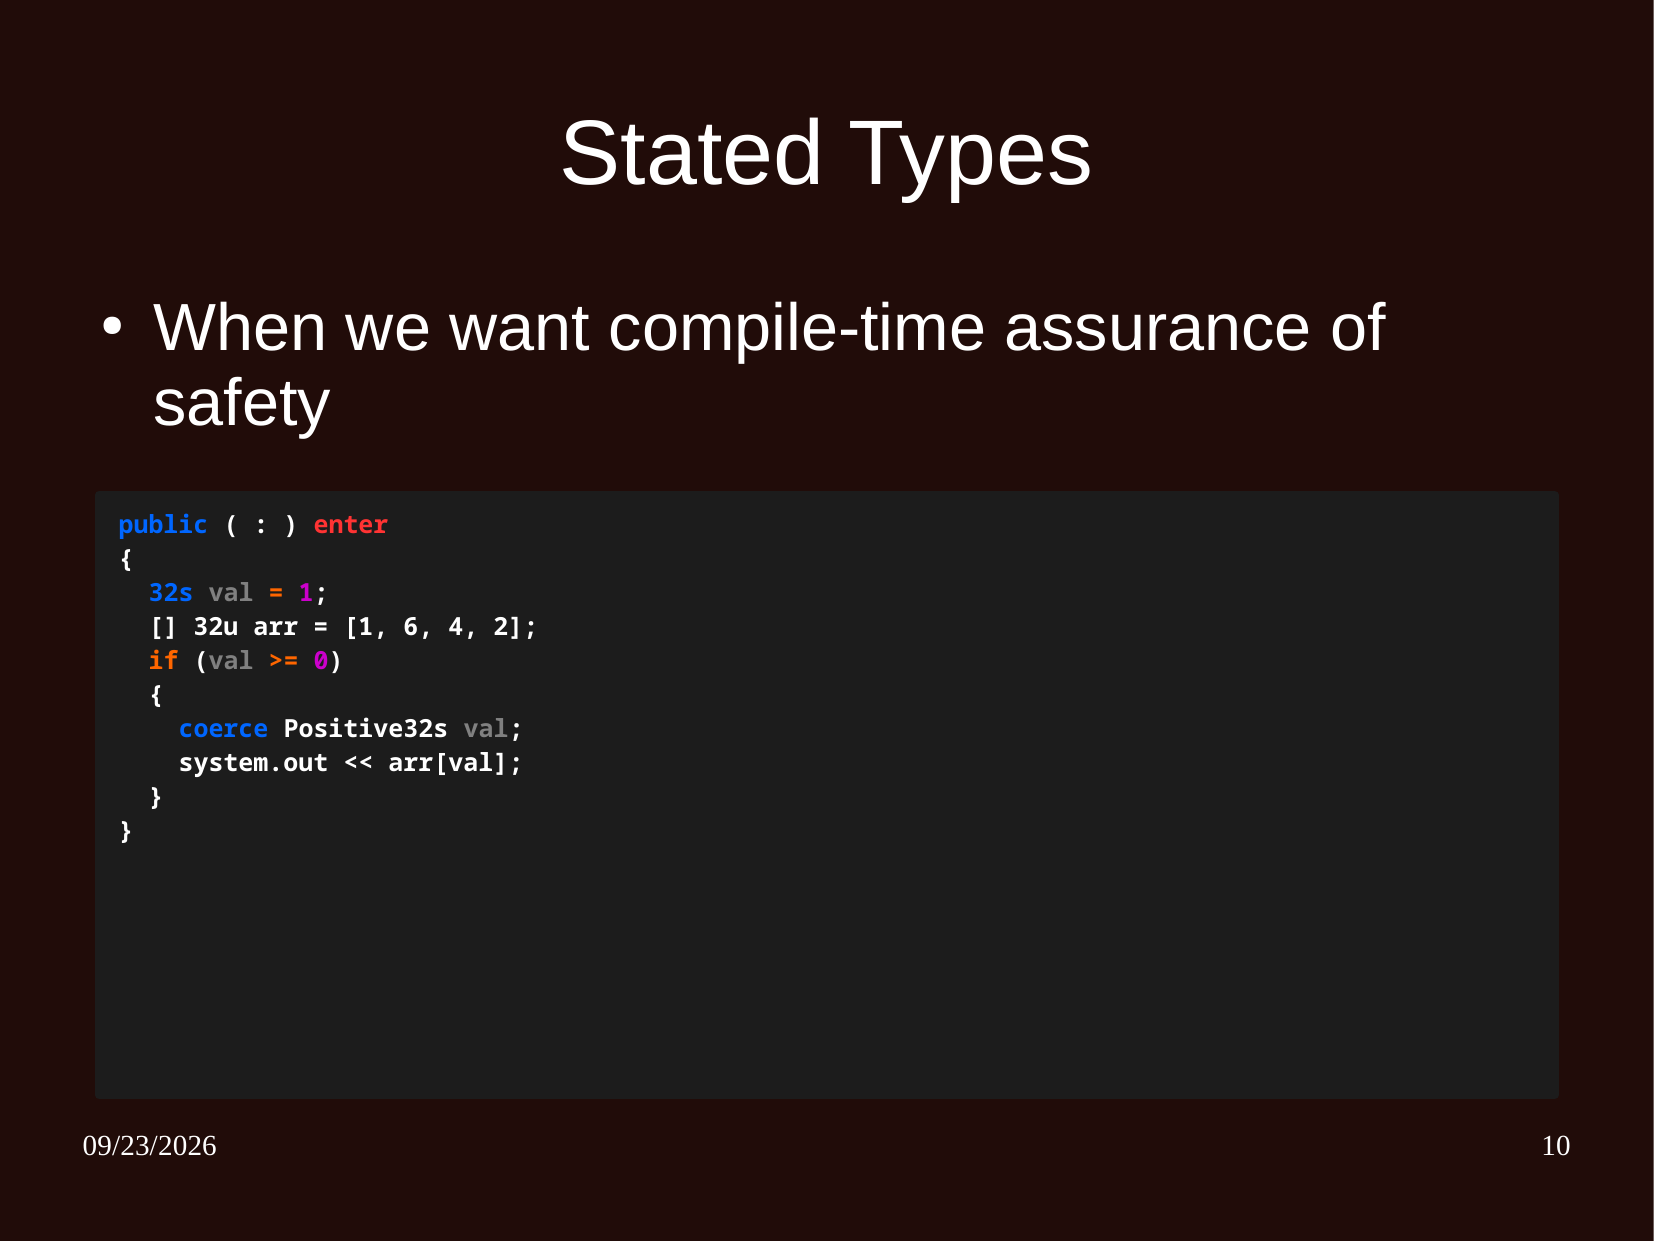

# Stated Types
When we want compile-time assurance of safety
public ( : ) enter
{
 32s val = 1;
 [] 32u arr = [1, 6, 4, 2];
 if (val >= 0)
 {
 coerce Positive32s val;
 system.out << arr[val];
 }
}
10